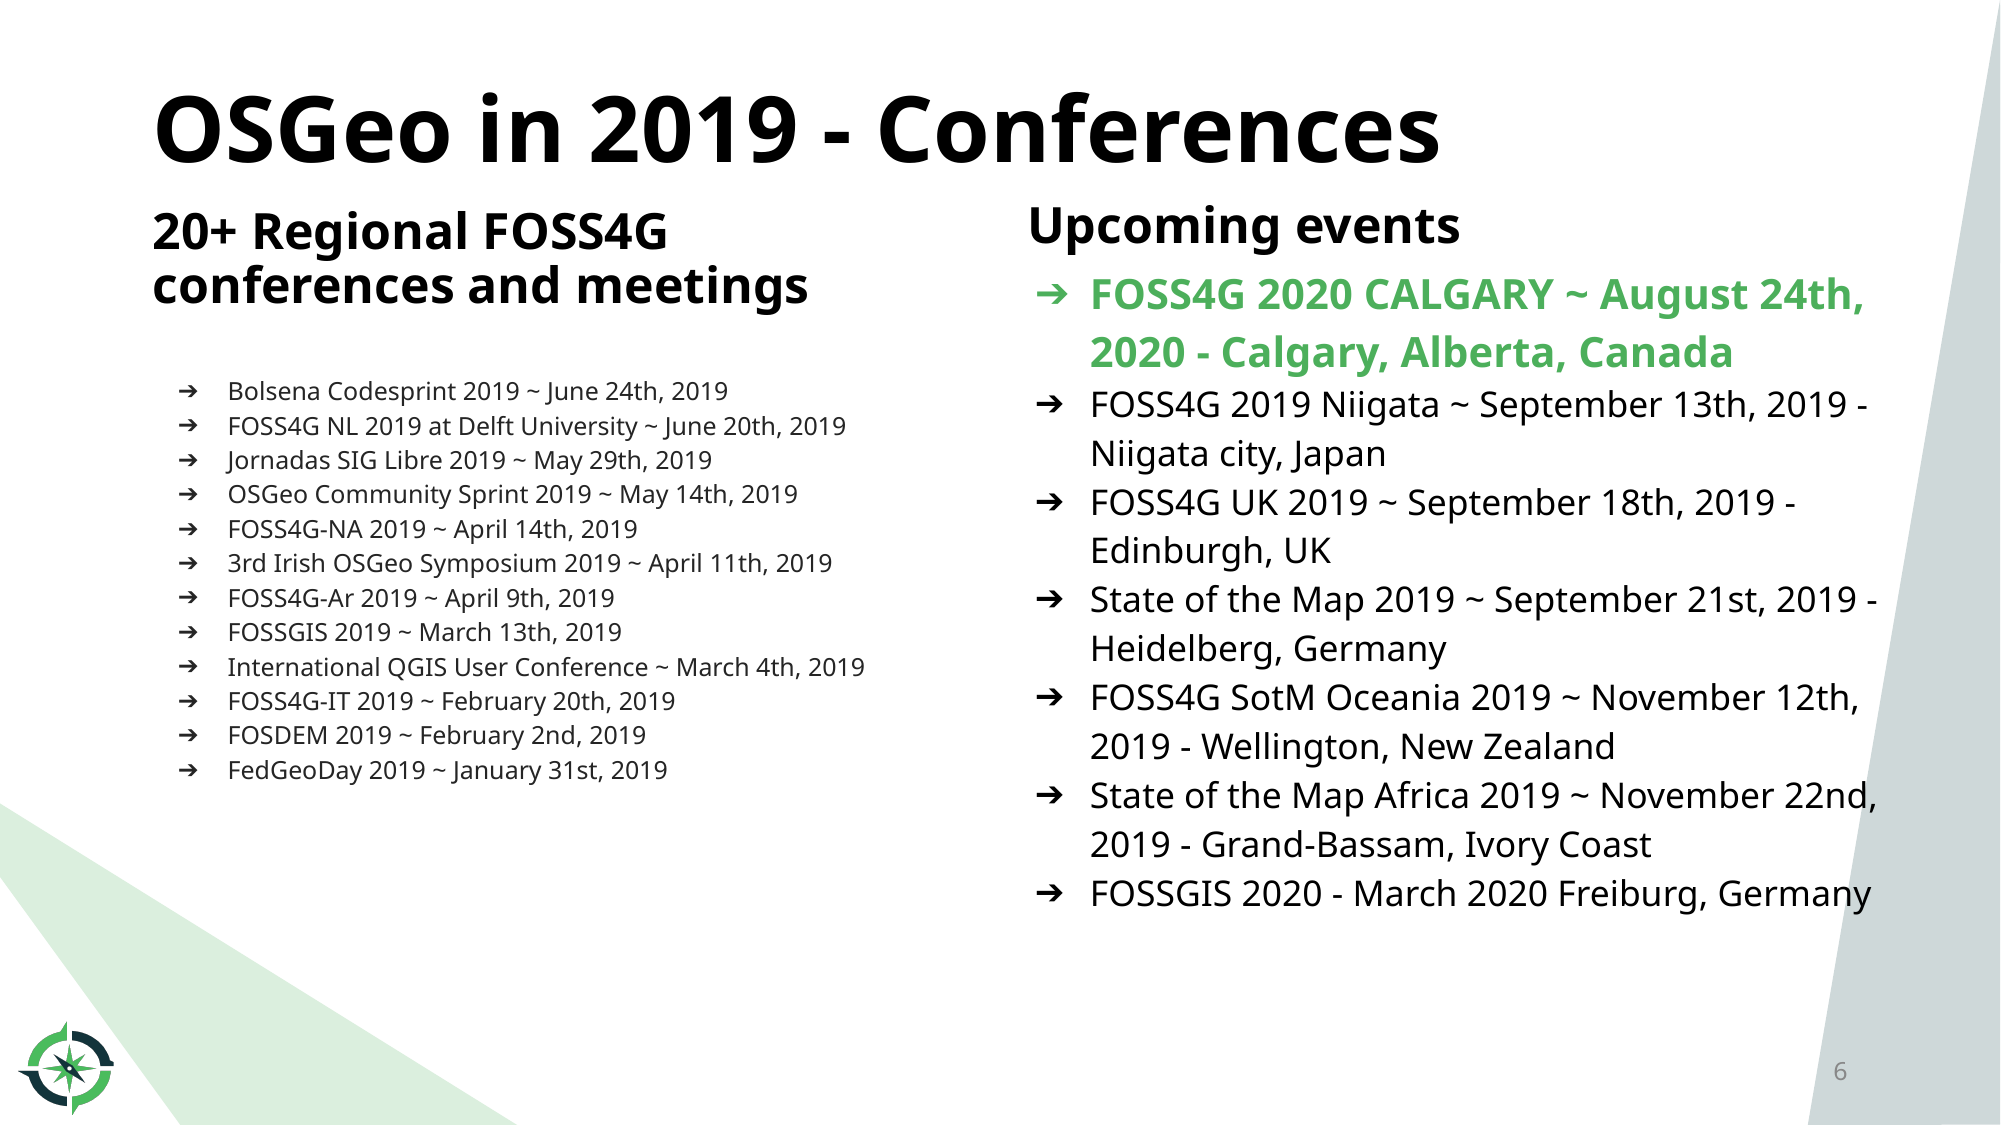

# OSGeo in 2019 - Conferences
Upcoming events
20+ Regional FOSS4G conferences and meetings
FOSS4G 2020 CALGARY ~ August 24th, 2020 - Calgary, Alberta, Canada
FOSS4G 2019 Niigata ~ September 13th, 2019 - Niigata city, Japan
FOSS4G UK 2019 ~ September 18th, 2019 - Edinburgh, UK
State of the Map 2019 ~ September 21st, 2019 - Heidelberg, Germany
FOSS4G SotM Oceania 2019 ~ November 12th, 2019 - Wellington, New Zealand
State of the Map Africa 2019 ~ November 22nd, 2019 - Grand-Bassam, Ivory Coast
FOSSGIS 2020 - March 2020 Freiburg, Germany
Bolsena Codesprint 2019 ~ June 24th, 2019
FOSS4G NL 2019 at Delft University ~ June 20th, 2019
Jornadas SIG Libre 2019 ~ May 29th, 2019
OSGeo Community Sprint 2019 ~ May 14th, 2019
FOSS4G-NA 2019 ~ April 14th, 2019
3rd Irish OSGeo Symposium 2019 ~ April 11th, 2019
FOSS4G-Ar 2019 ~ April 9th, 2019
FOSSGIS 2019 ~ March 13th, 2019
International QGIS User Conference ~ March 4th, 2019
FOSS4G-IT 2019 ~ February 20th, 2019
FOSDEM 2019 ~ February 2nd, 2019
FedGeoDay 2019 ~ January 31st, 2019